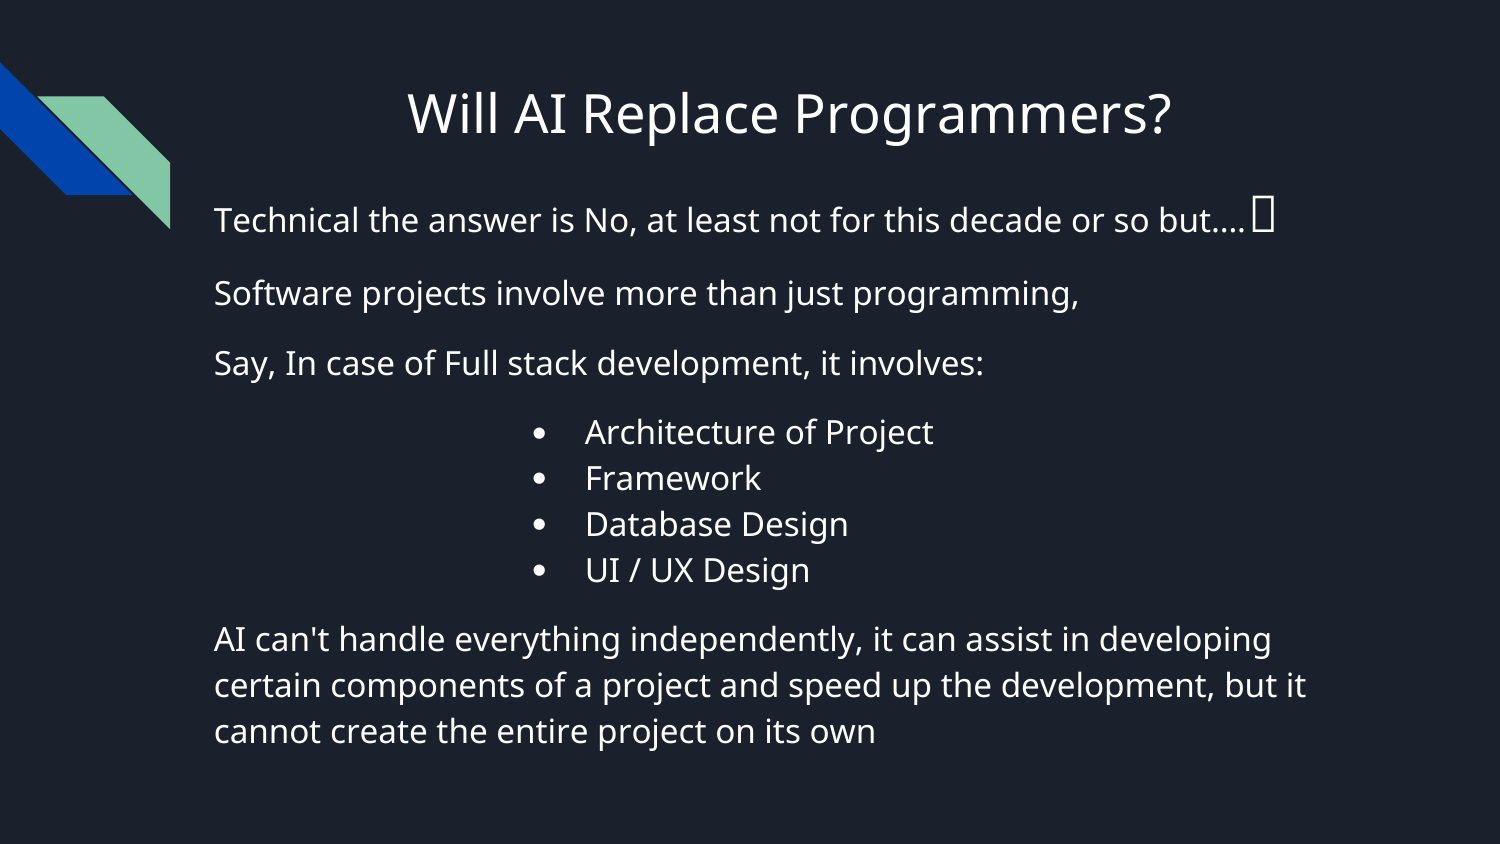

# Will AI Replace Programmers?
Technical the answer is No, at least not for this decade or so but….🤞
Software projects involve more than just programming,
Say, In case of Full stack development, it involves:
Architecture of Project
Framework
Database Design
UI / UX Design
AI can't handle everything independently, it can assist in developing certain components of a project and speed up the development, but it cannot create the entire project on its own